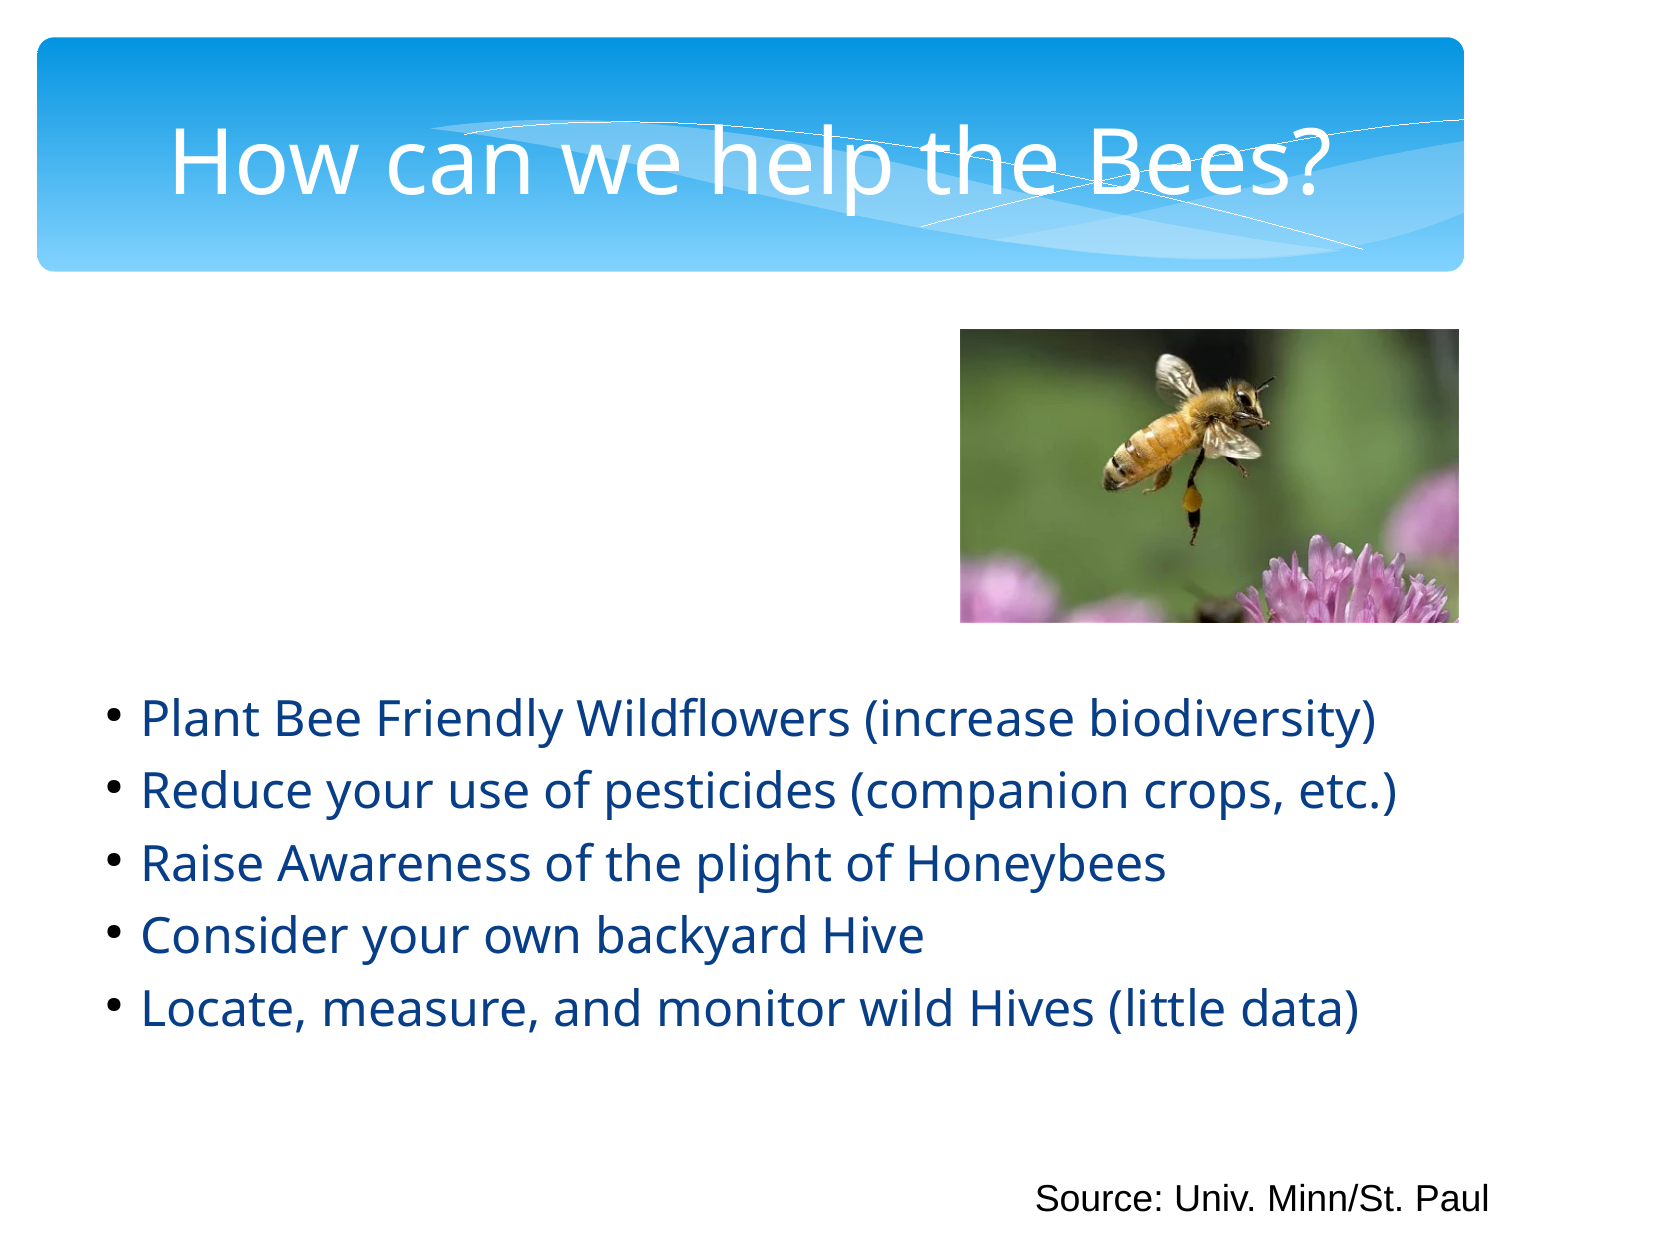

# How can we help the Bees?
Plant Bee Friendly Wildflowers (increase biodiversity)
Reduce your use of pesticides (companion crops, etc.)
Raise Awareness of the plight of Honeybees
Consider your own backyard Hive
Locate, measure, and monitor wild Hives (little data)
Source: Univ. Minn/St. Paul